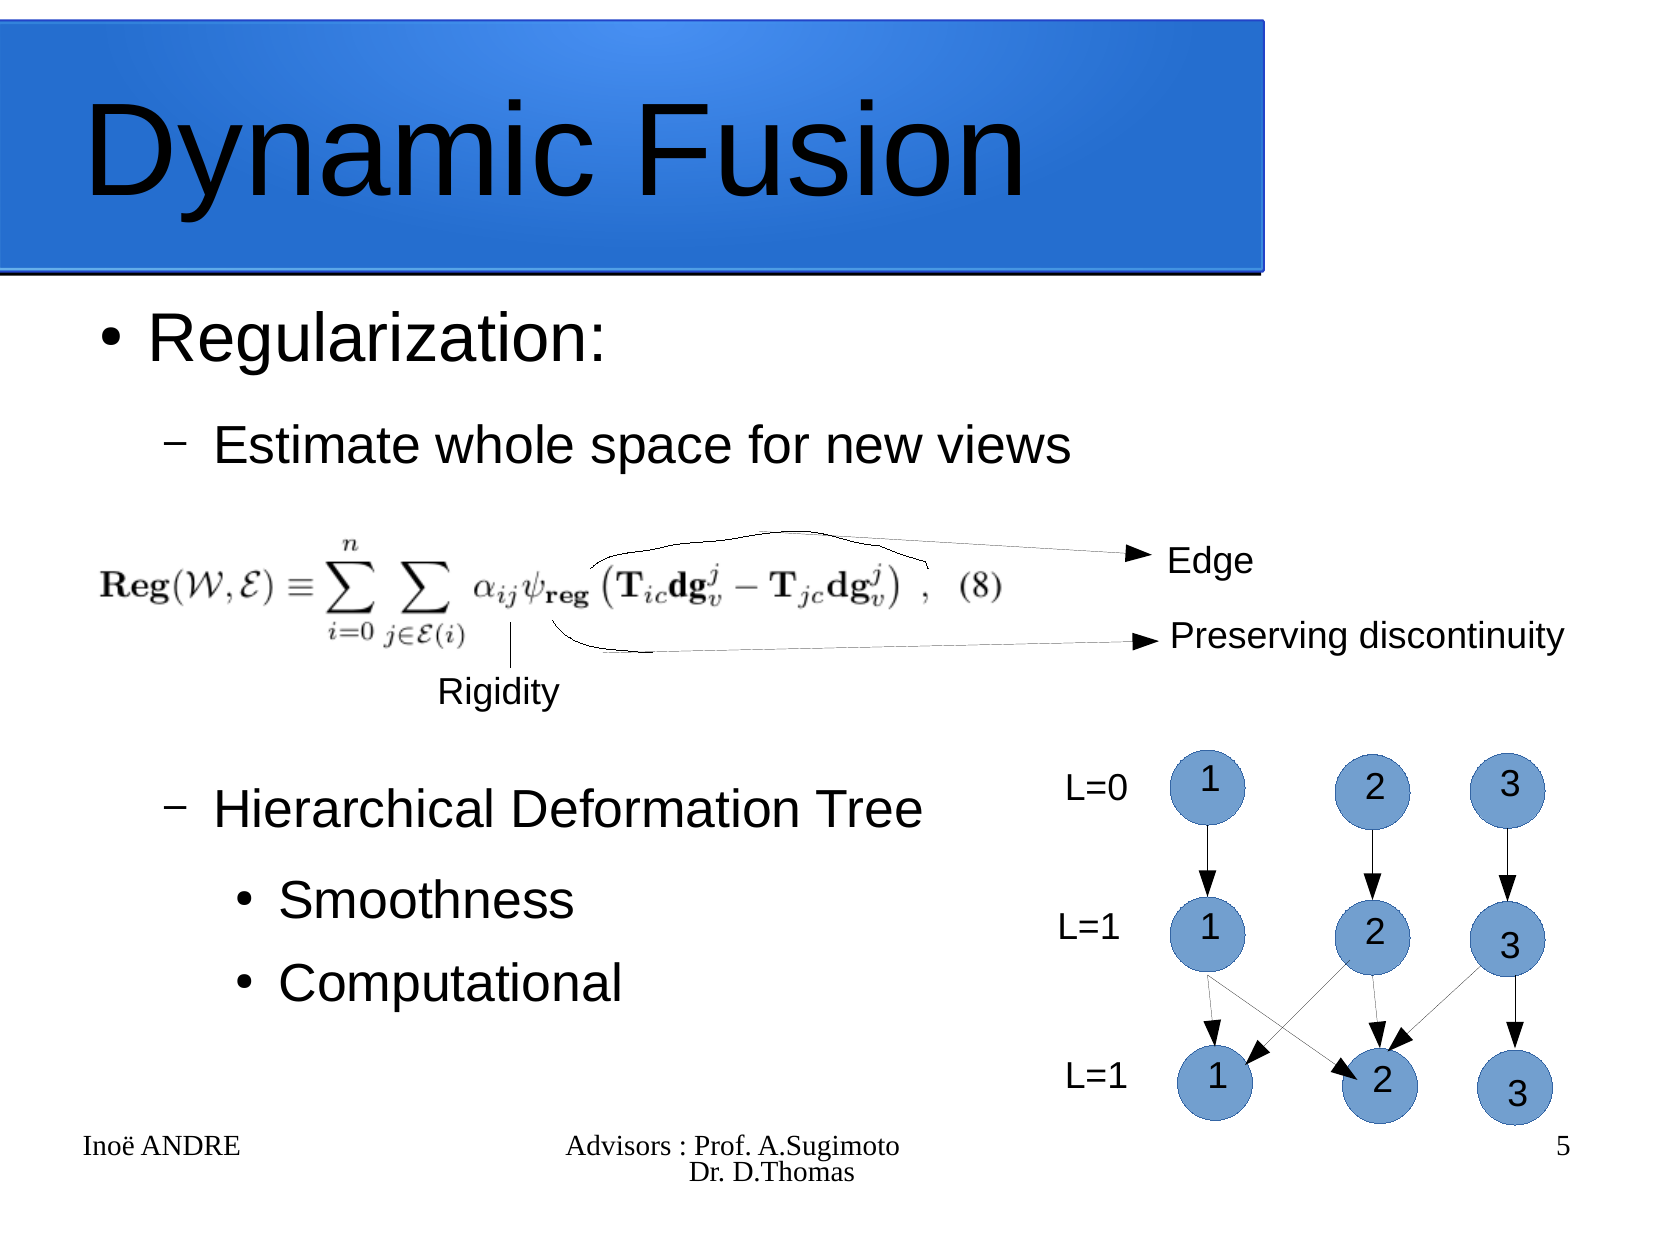

# Dynamic Fusion
Regularization:
Estimate whole space for new views
Hierarchical Deformation Tree
Smoothness
Computational
Edge
Preserving discontinuity
Rigidity
1
3
2
L=0
L=1
1
2
3
L=1
1
2
3
Inoë ANDRE
Advisors : Prof. A.Sugimoto Dr. D.Thomas
5